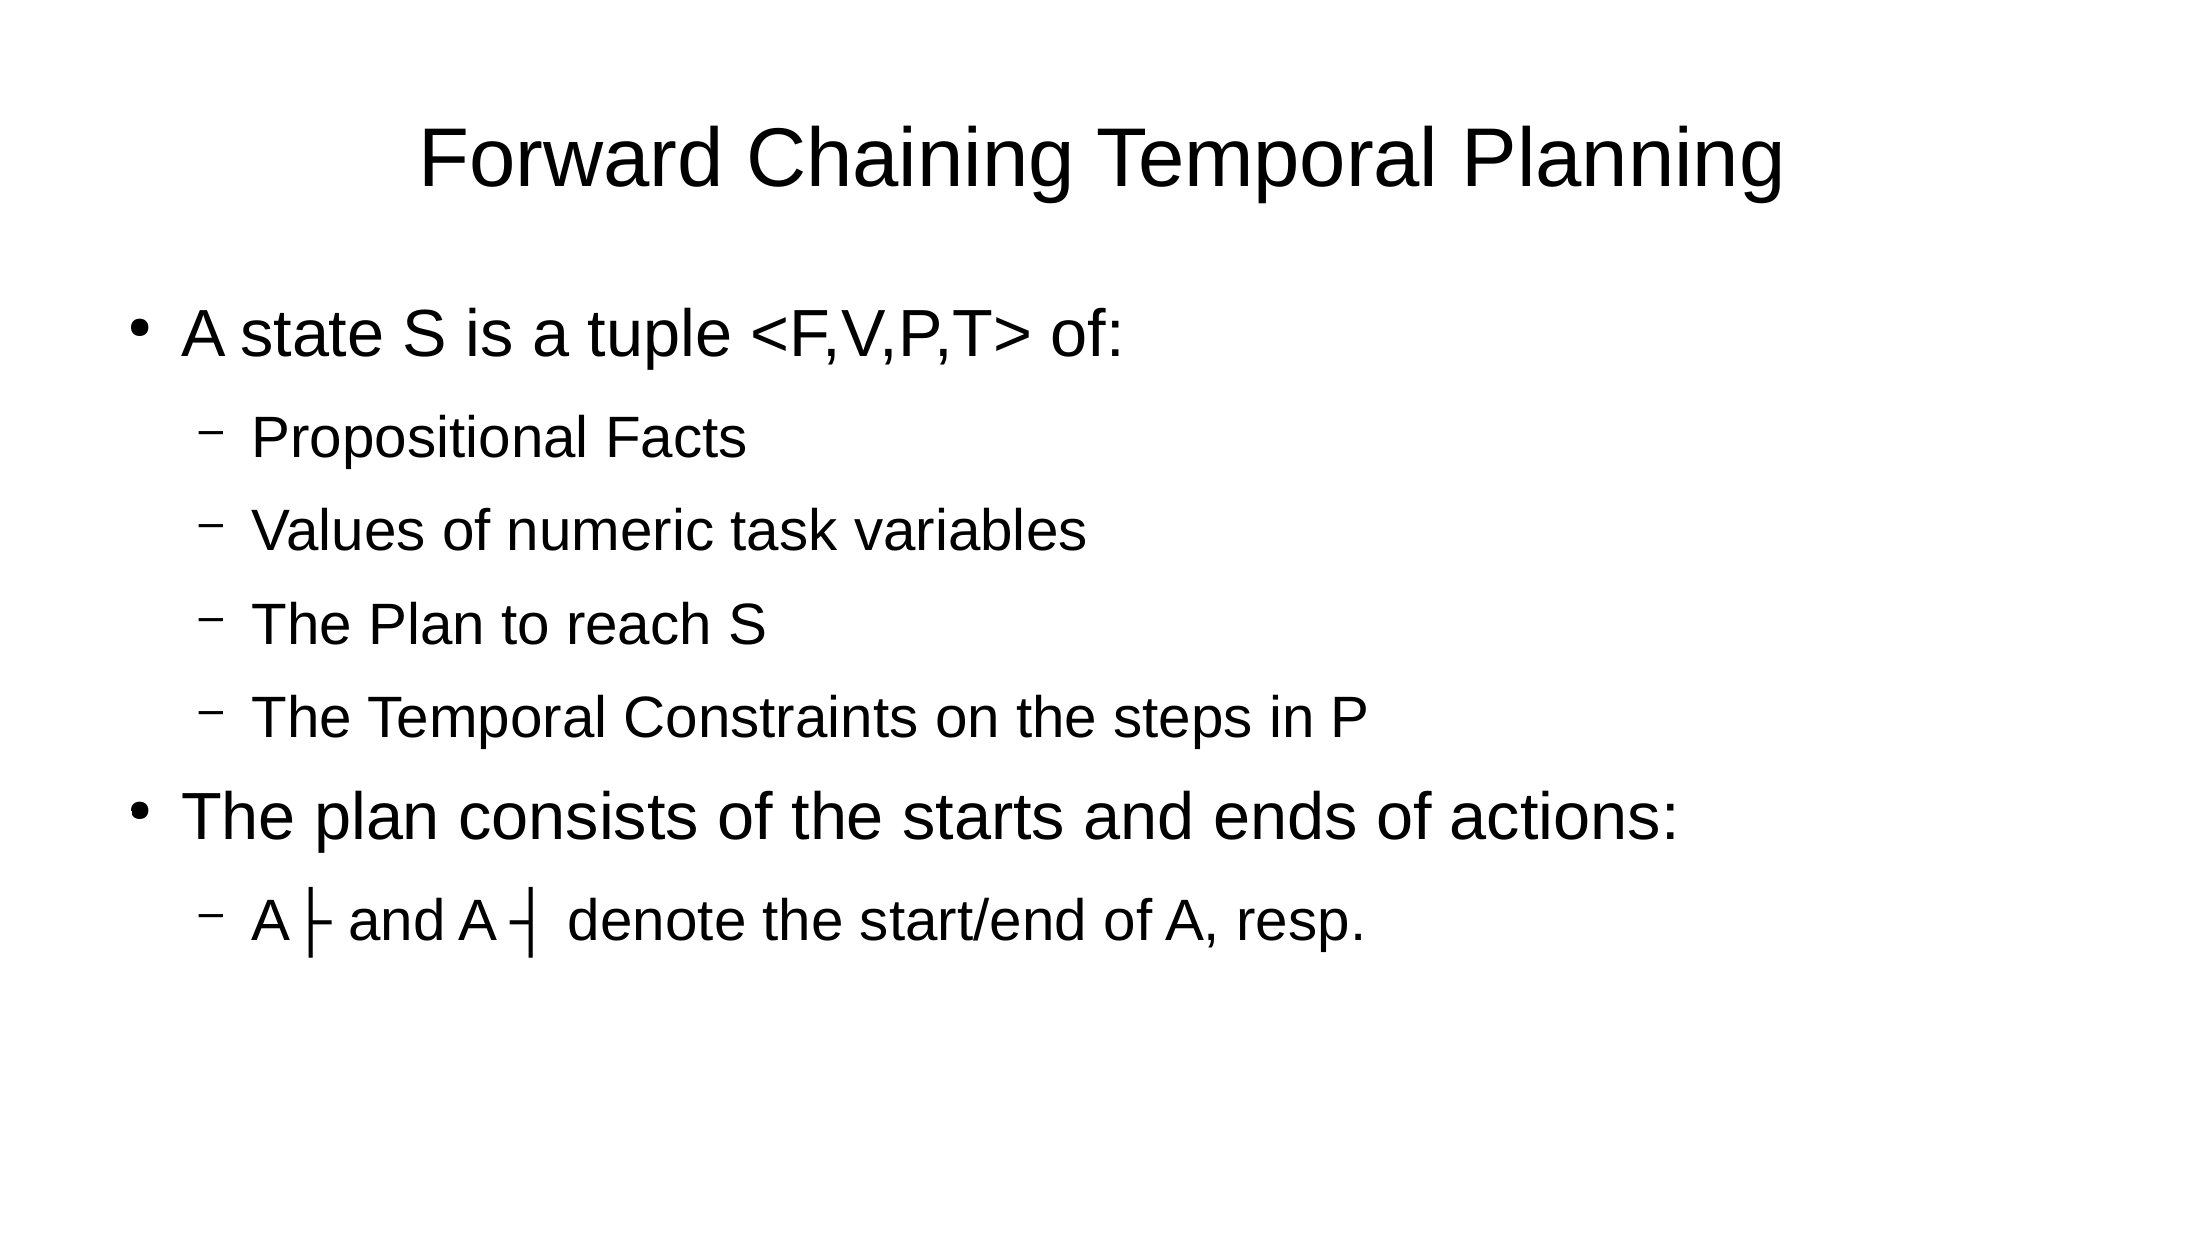

# Forward Chaining Temporal Planning
A state S is a tuple <F,V,P,T> of:
Propositional Facts
Values of numeric task variables
The Plan to reach S
The Temporal Constraints on the steps in P
The plan consists of the starts and ends of actions:
A├ and A ┤ denote the start/end of A, resp.